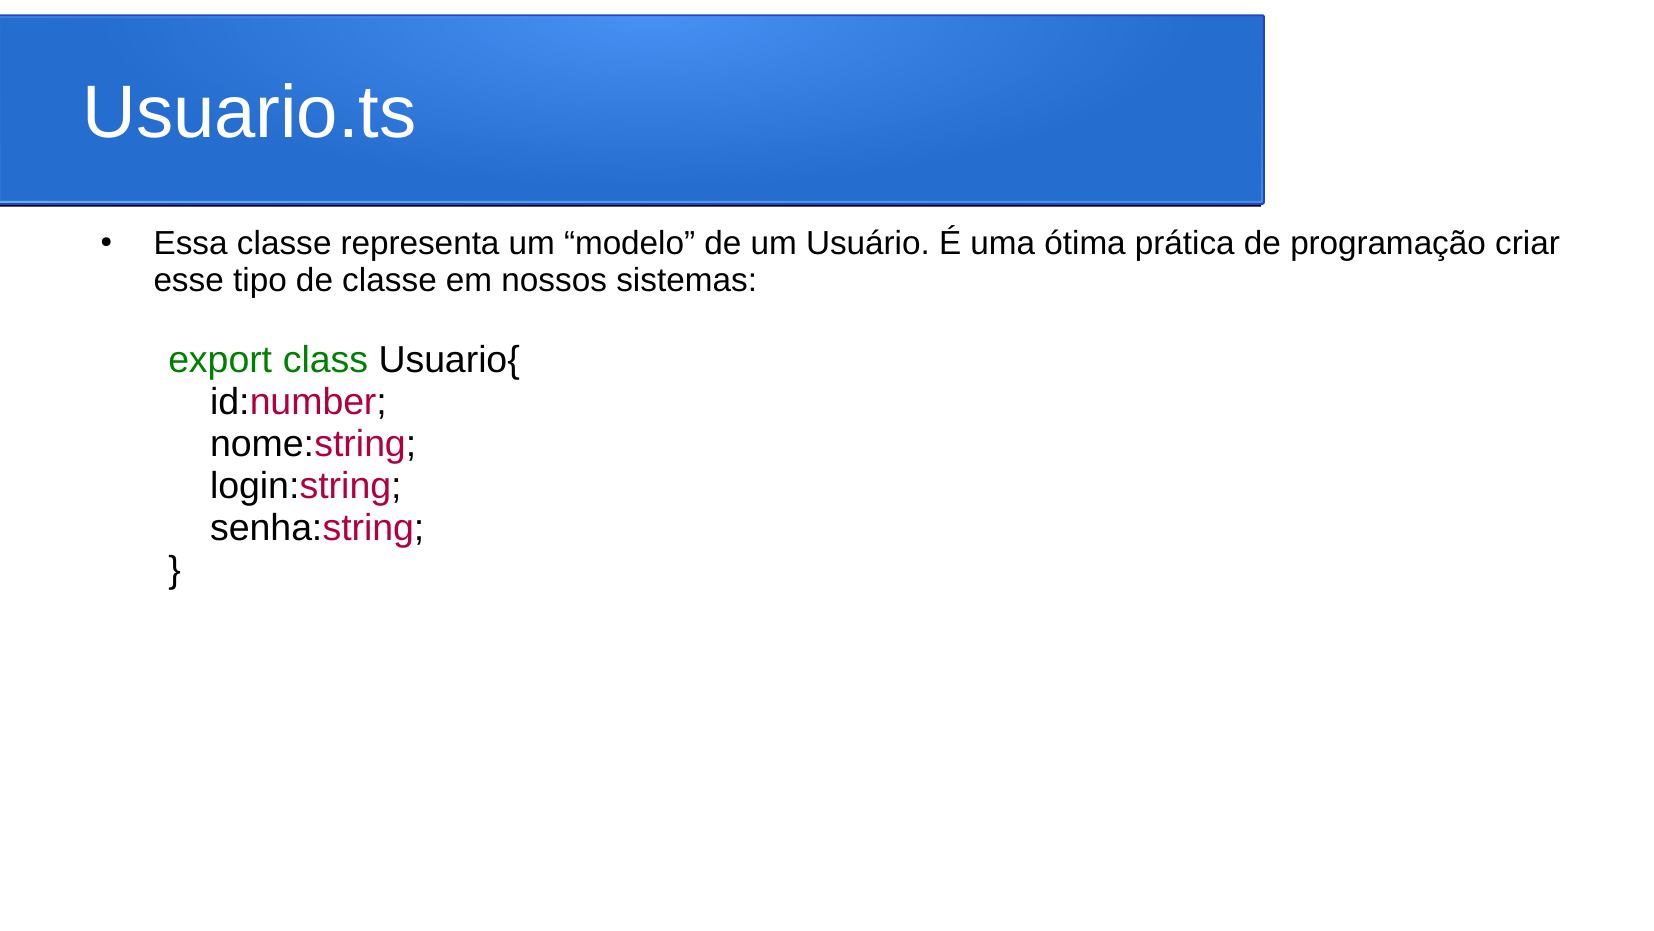

# Usuario.ts
Essa classe representa um “modelo” de um Usuário. É uma ótima prática de programação criar esse tipo de classe em nossos sistemas:
export class Usuario{
 id:number;
 nome:string;
 login:string;
 senha:string;
}